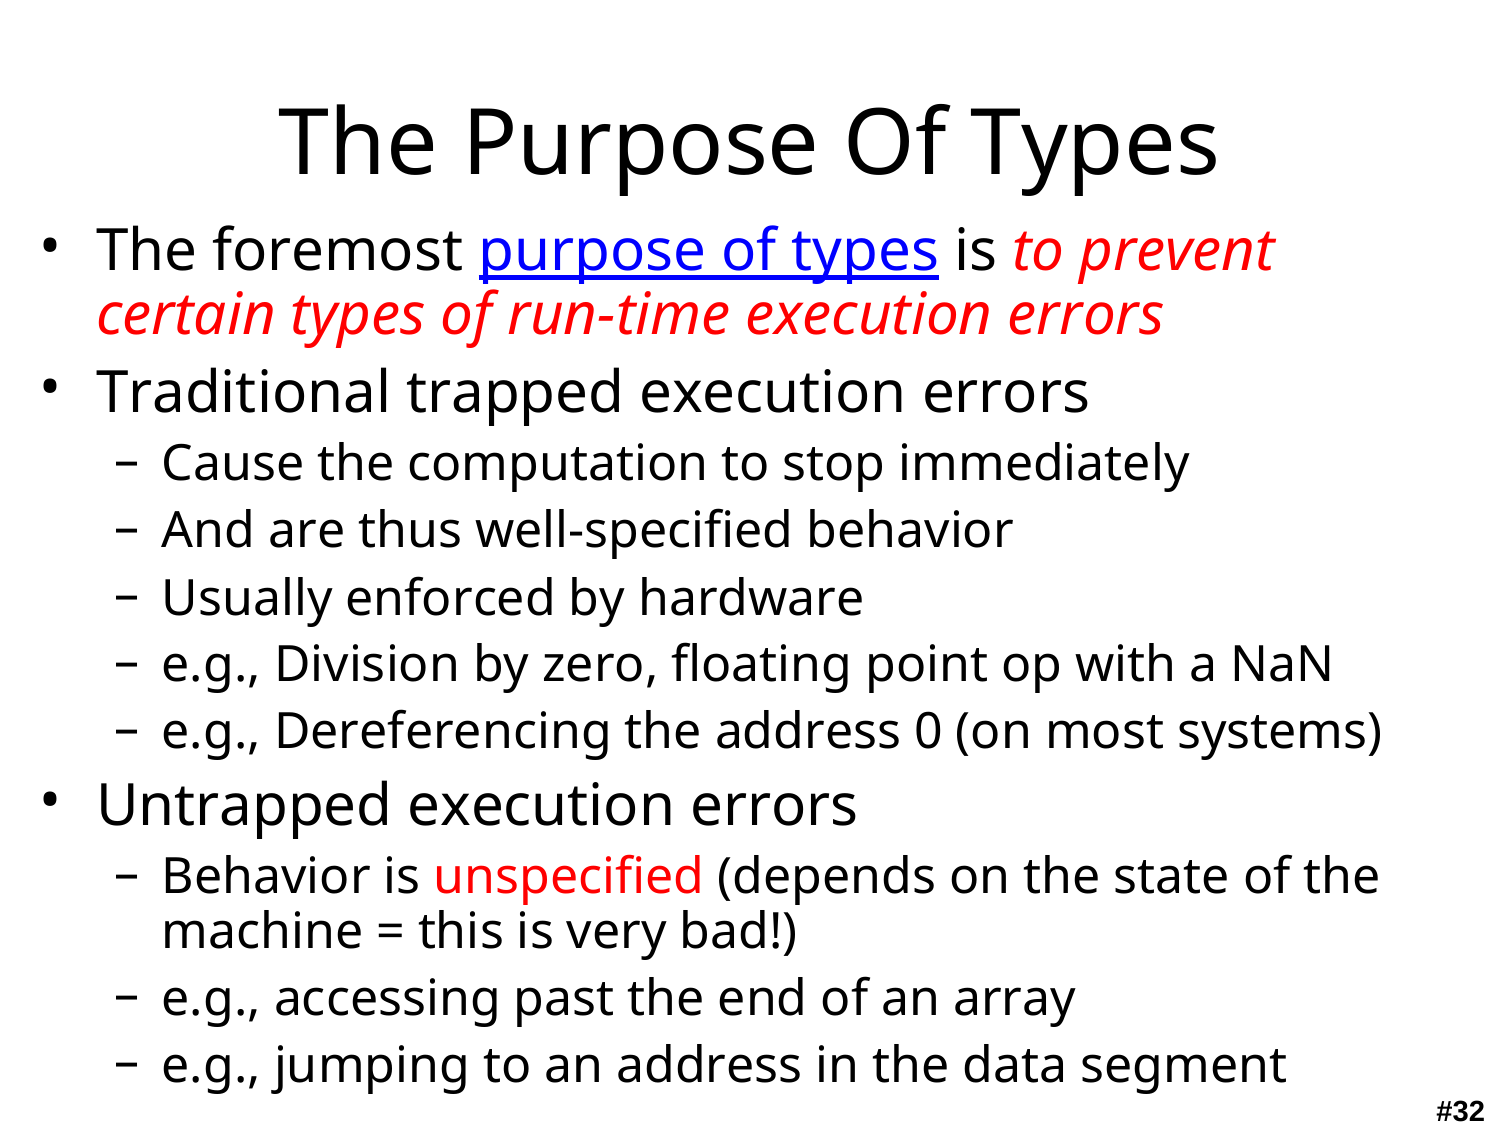

# The Purpose Of Types
The foremost purpose of types is to prevent certain types of run-time execution errors
Traditional trapped execution errors
Cause the computation to stop immediately
And are thus well-specified behavior
Usually enforced by hardware
e.g., Division by zero, floating point op with a NaN
e.g., Dereferencing the address 0 (on most systems)
Untrapped execution errors
Behavior is unspecified (depends on the state of the machine = this is very bad!)
e.g., accessing past the end of an array
e.g., jumping to an address in the data segment
32